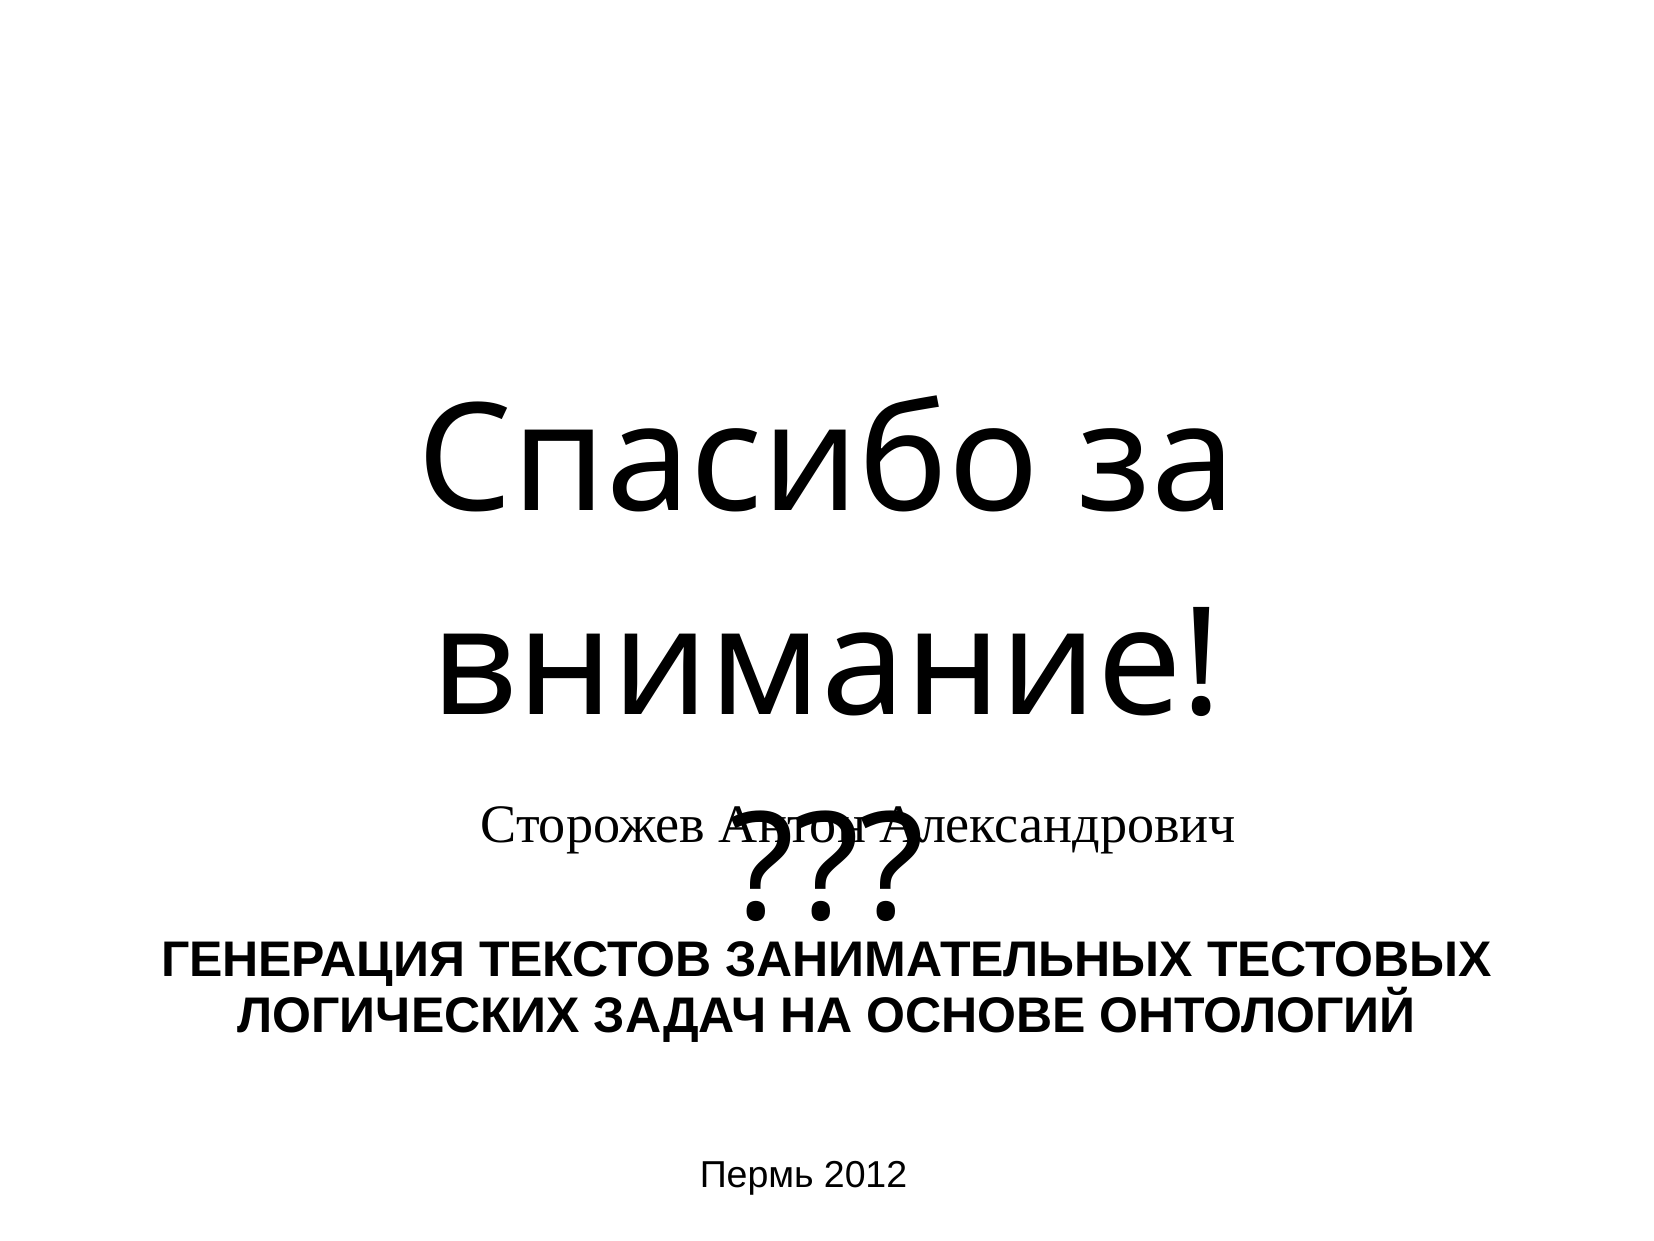

Спасибо за внимание!
???
Сторожев Антон Александрович
ГЕНЕРАЦИЯ ТЕКСТОВ ЗАНИМАТЕЛЬНЫХ ТЕСТОВЫХ ЛОГИЧЕСКИХ ЗАДАЧ НА ОСНОВЕ ОНТОЛОГИЙ
Пермь 2012